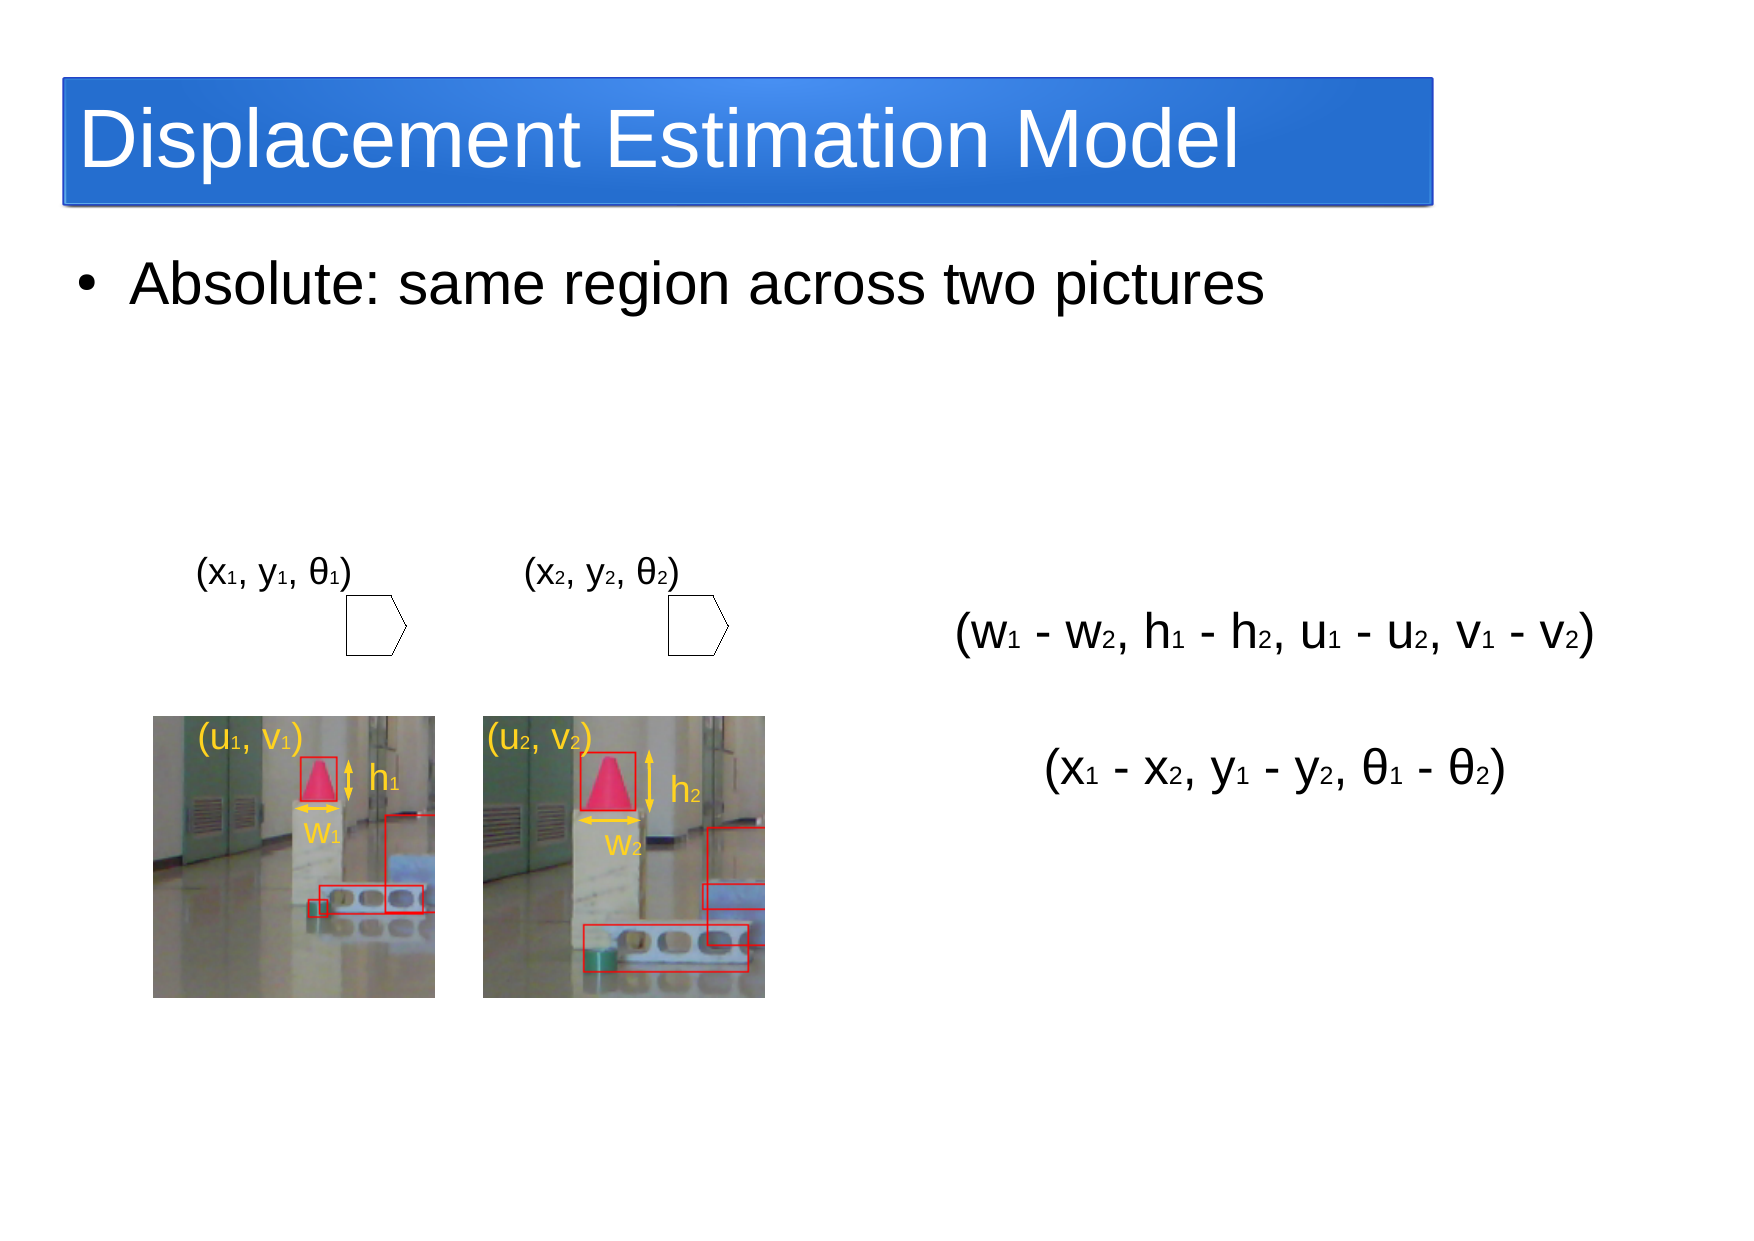

# Displacement Estimation Model
Absolute: same region across two pictures
(x1, y1, θ1)
(x2, y2, θ2)
(w1 - w2, h1 - h2, u1 - u2, v1 - v2)
(x1 - x2, y1 - y2, θ1 - θ2)
(u1, v1)
h1
w1
(u2, v2)
h2
w2